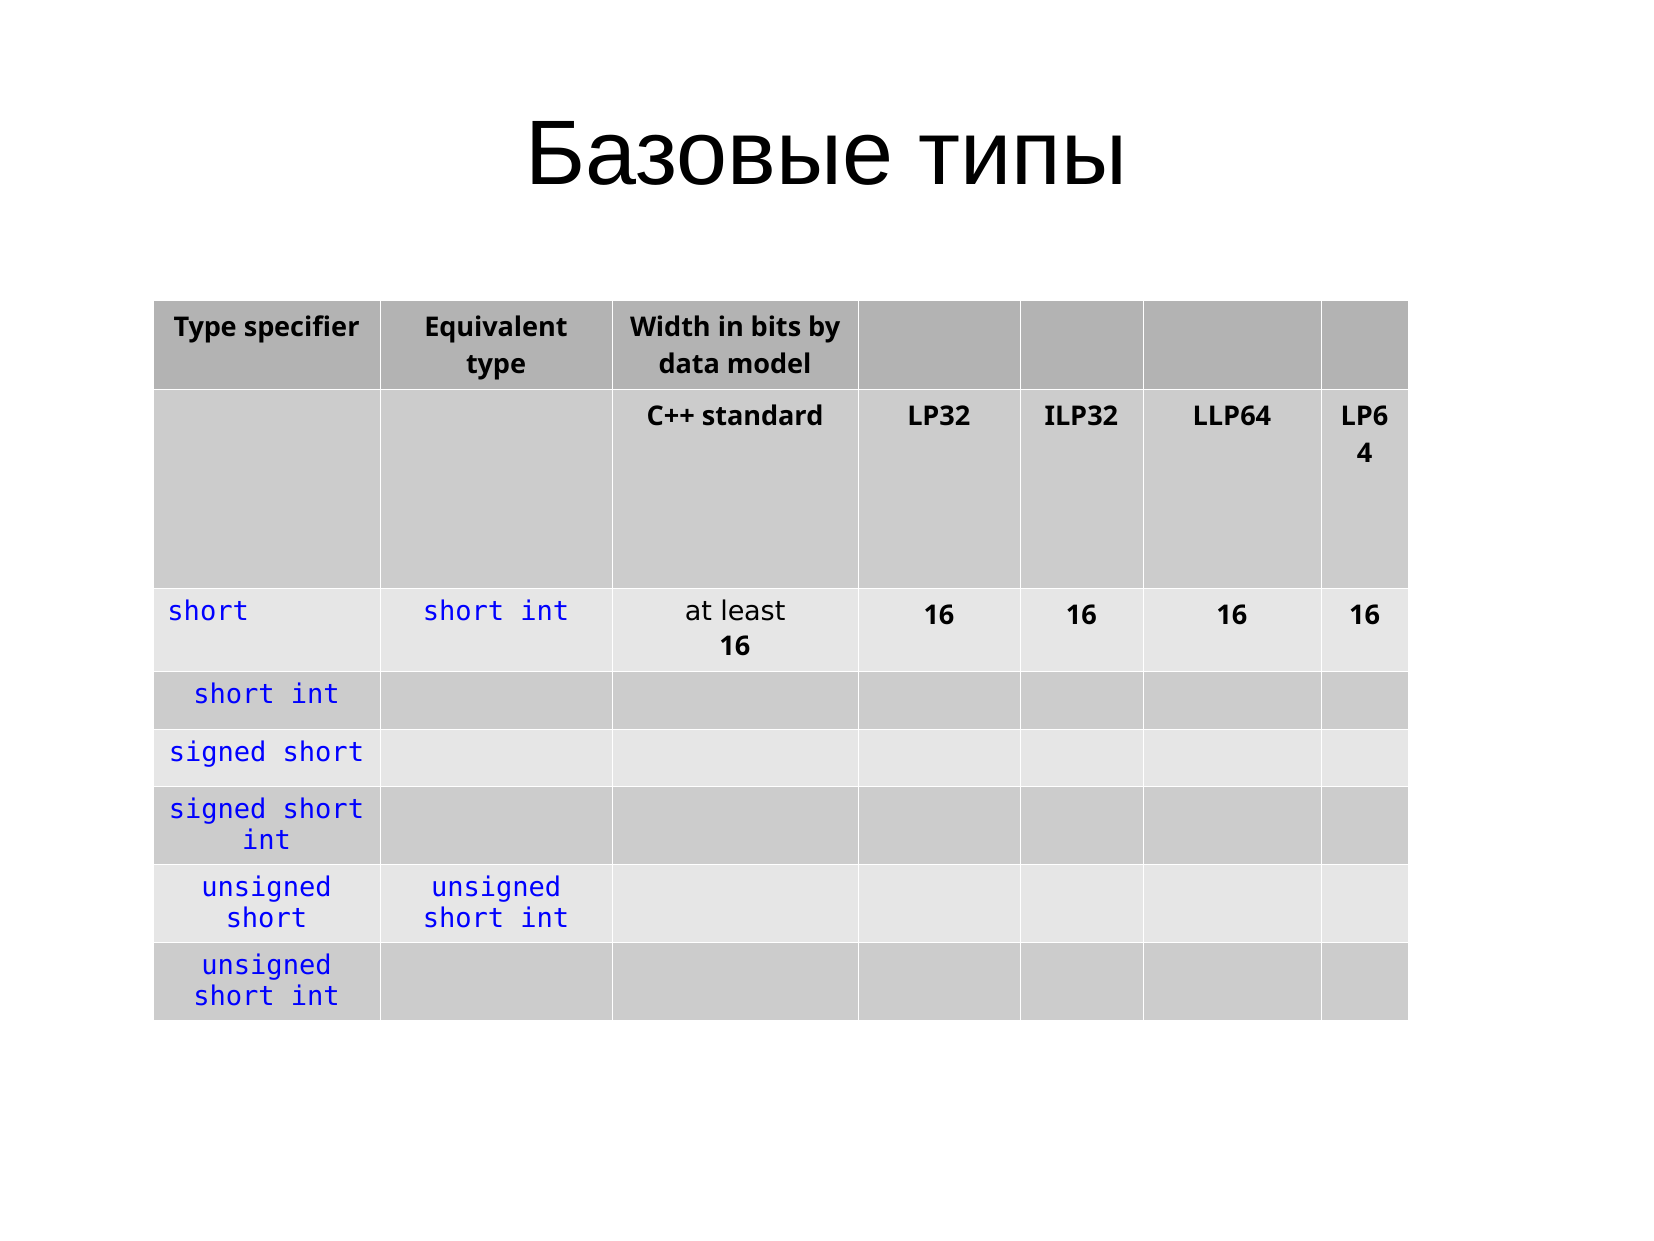

# Базовые типы
| Type specifier | Equivalent type | Width in bits by data model | | | | |
| --- | --- | --- | --- | --- | --- | --- |
| | | C++ standard | LP32 | ILP32 | LLP64 | LP64 |
| short | short int | at least 16 | 16 | 16 | 16 | 16 |
| short int | | | | | | |
| signed short | | | | | | |
| signed short int | | | | | | |
| unsigned short | unsigned short int | | | | | |
| unsigned short int | | | | | | |